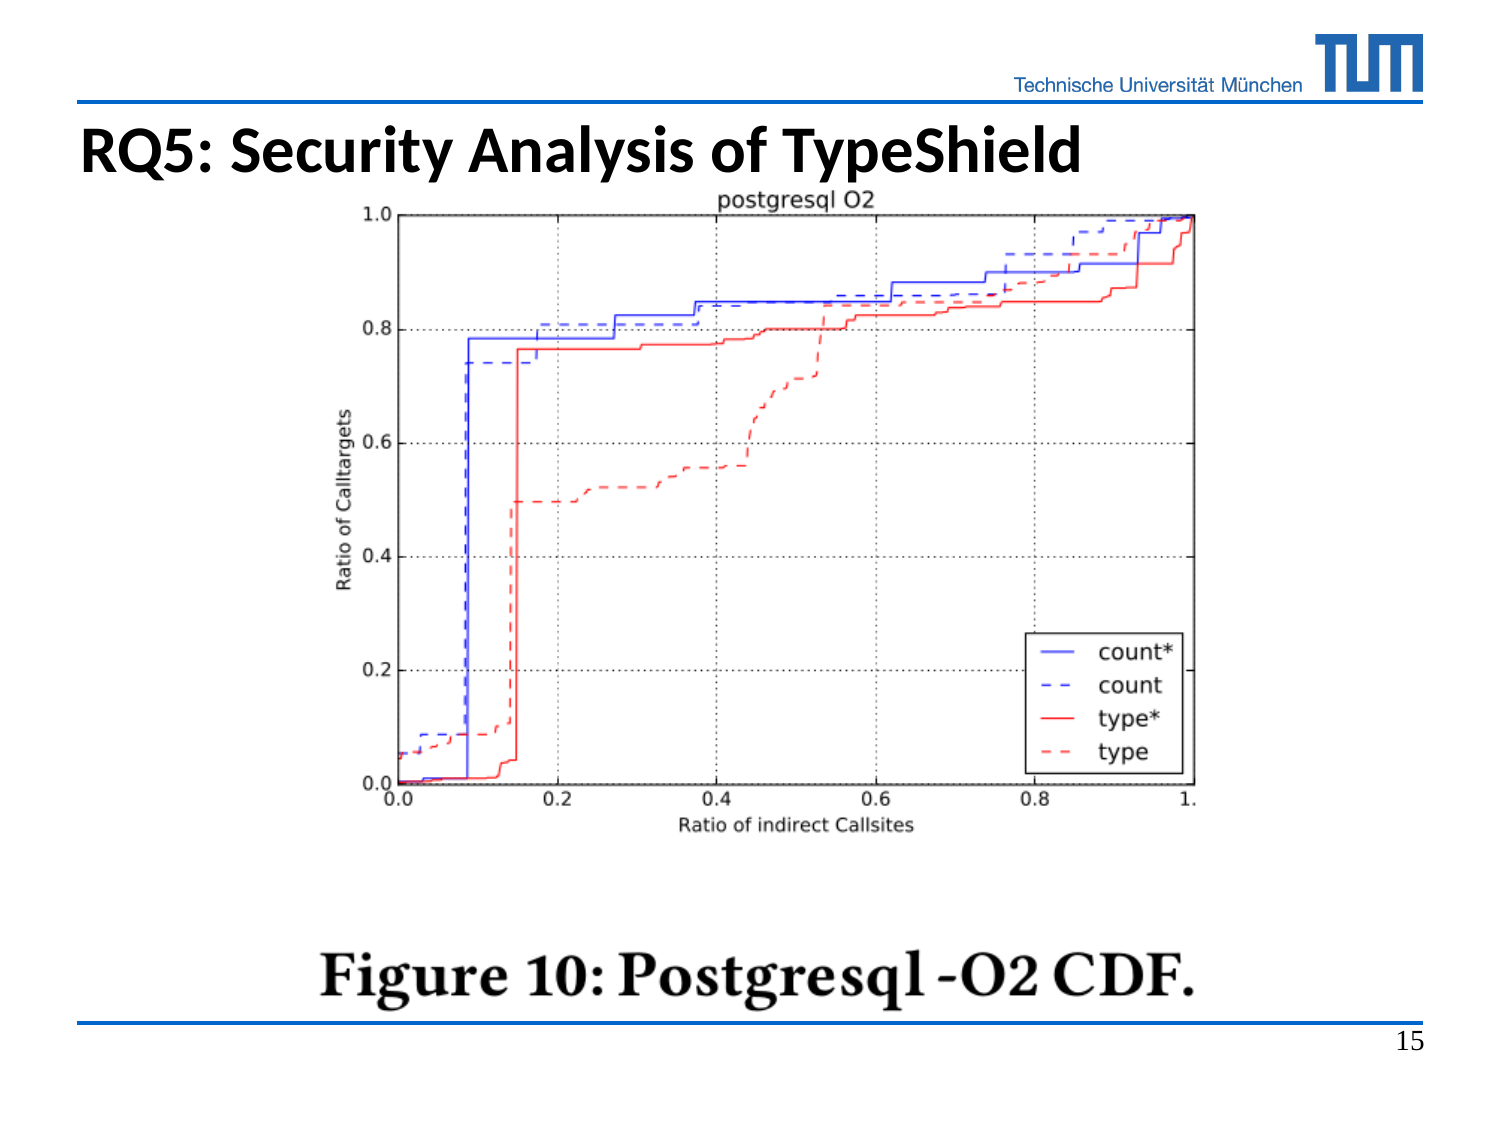

# RQ5: Security Analysis of TypeShield
15